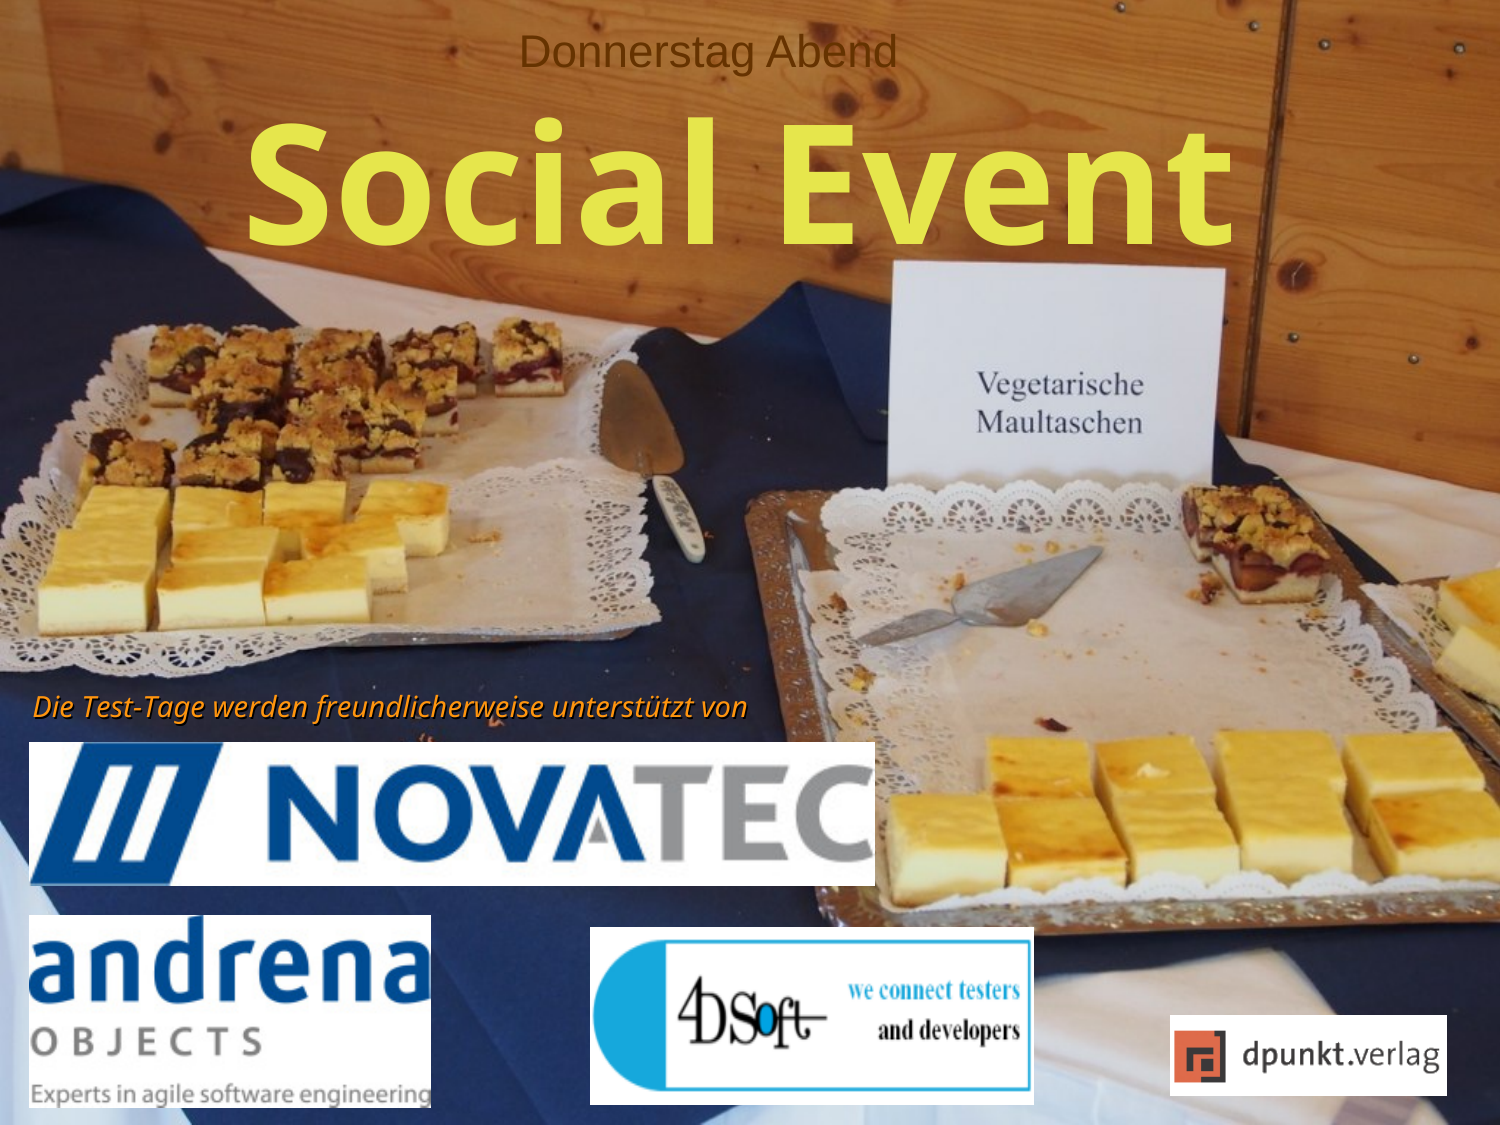

# Donnerstag Abend
Social Event
Die Test-Tage werden freundlicherweise unterstützt von